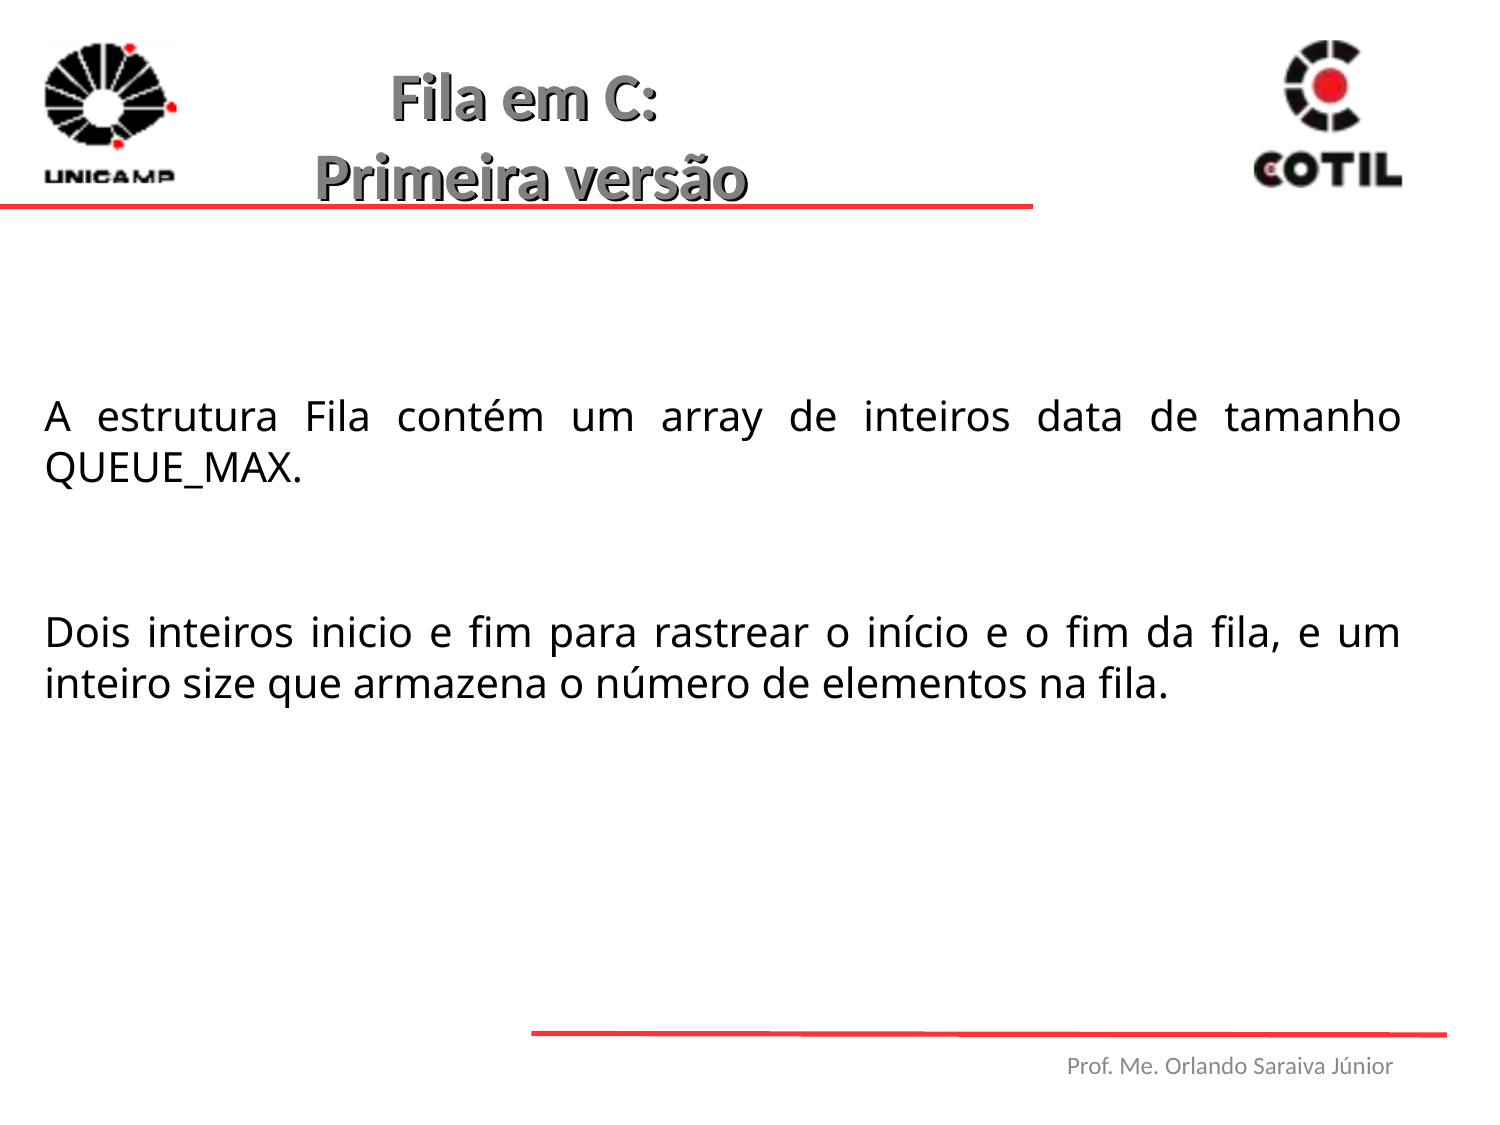

# Fila em C: Primeira versão
A estrutura Fila contém um array de inteiros data de tamanho QUEUE_MAX.
Dois inteiros inicio e fim para rastrear o início e o fim da fila, e um inteiro size que armazena o número de elementos na fila.